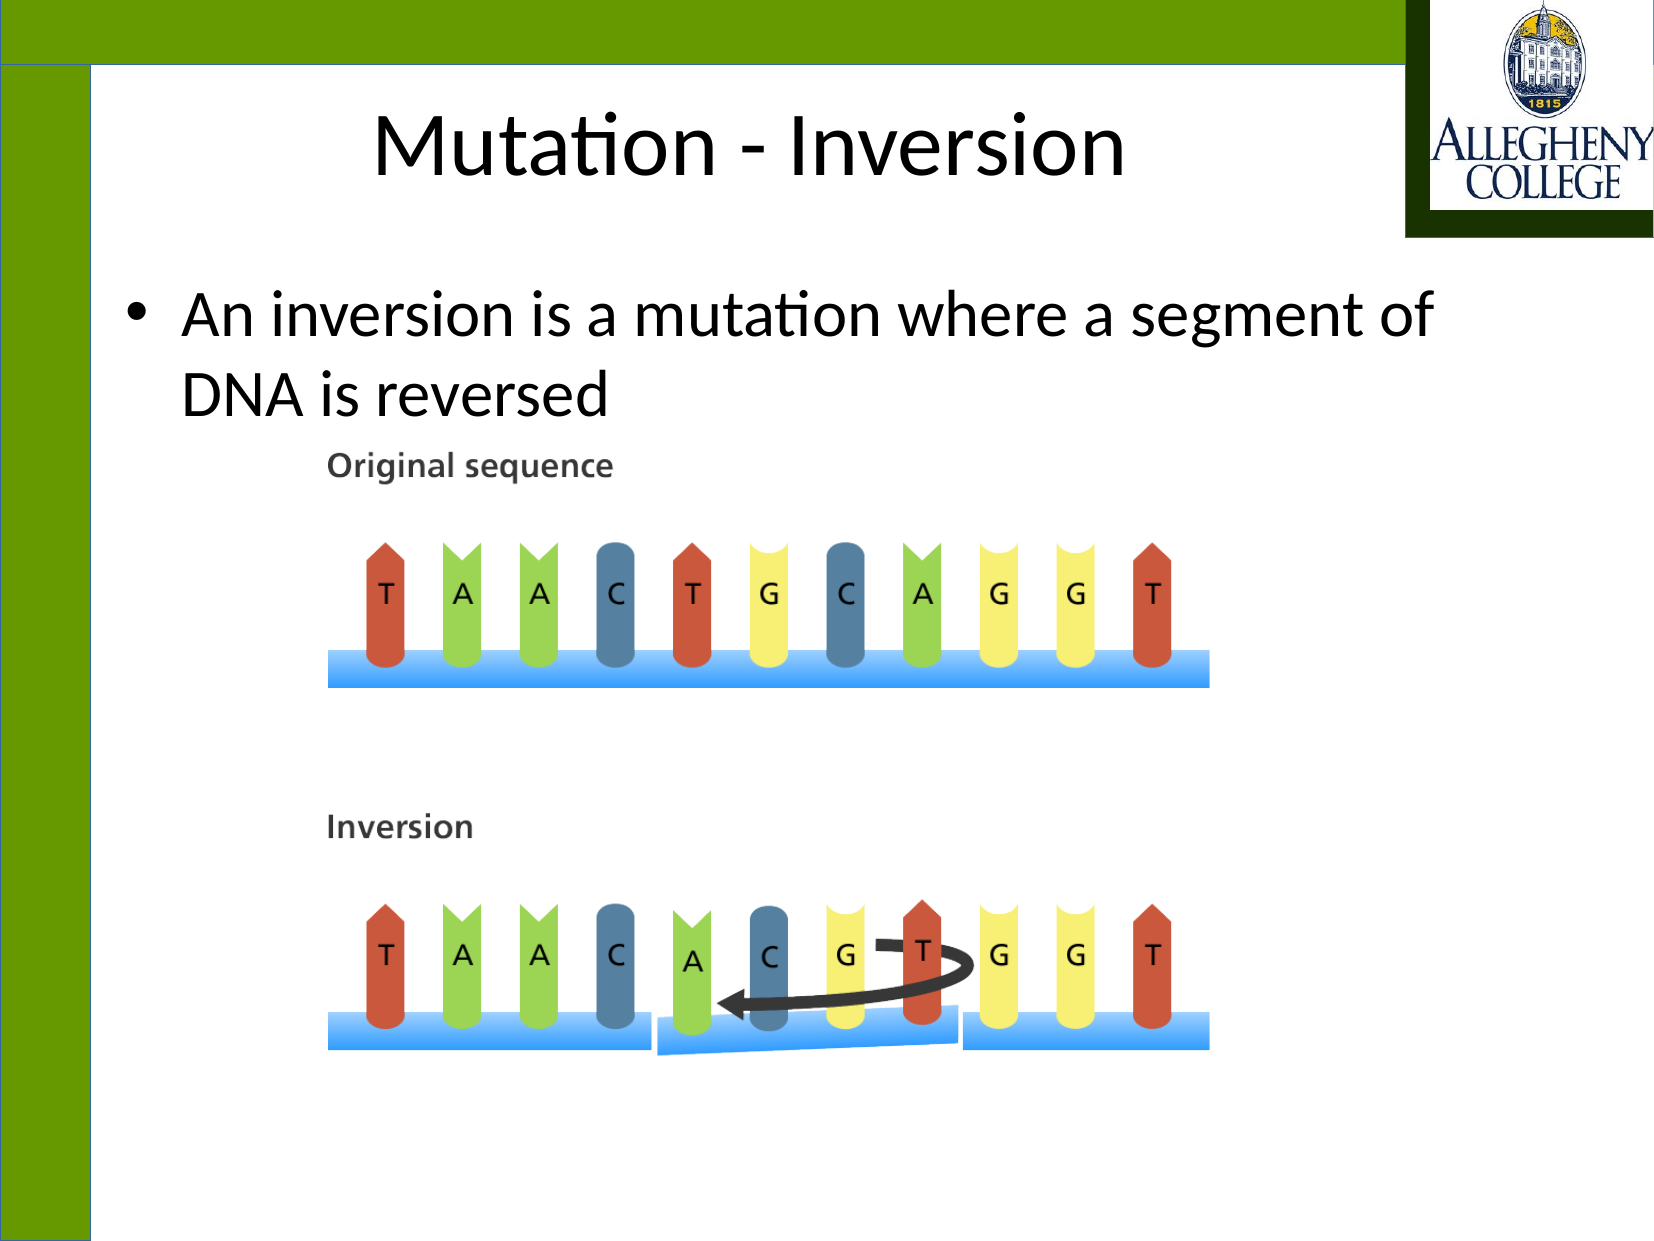

# Mutation - Inversion
An inversion is a mutation where a segment of DNA is reversed